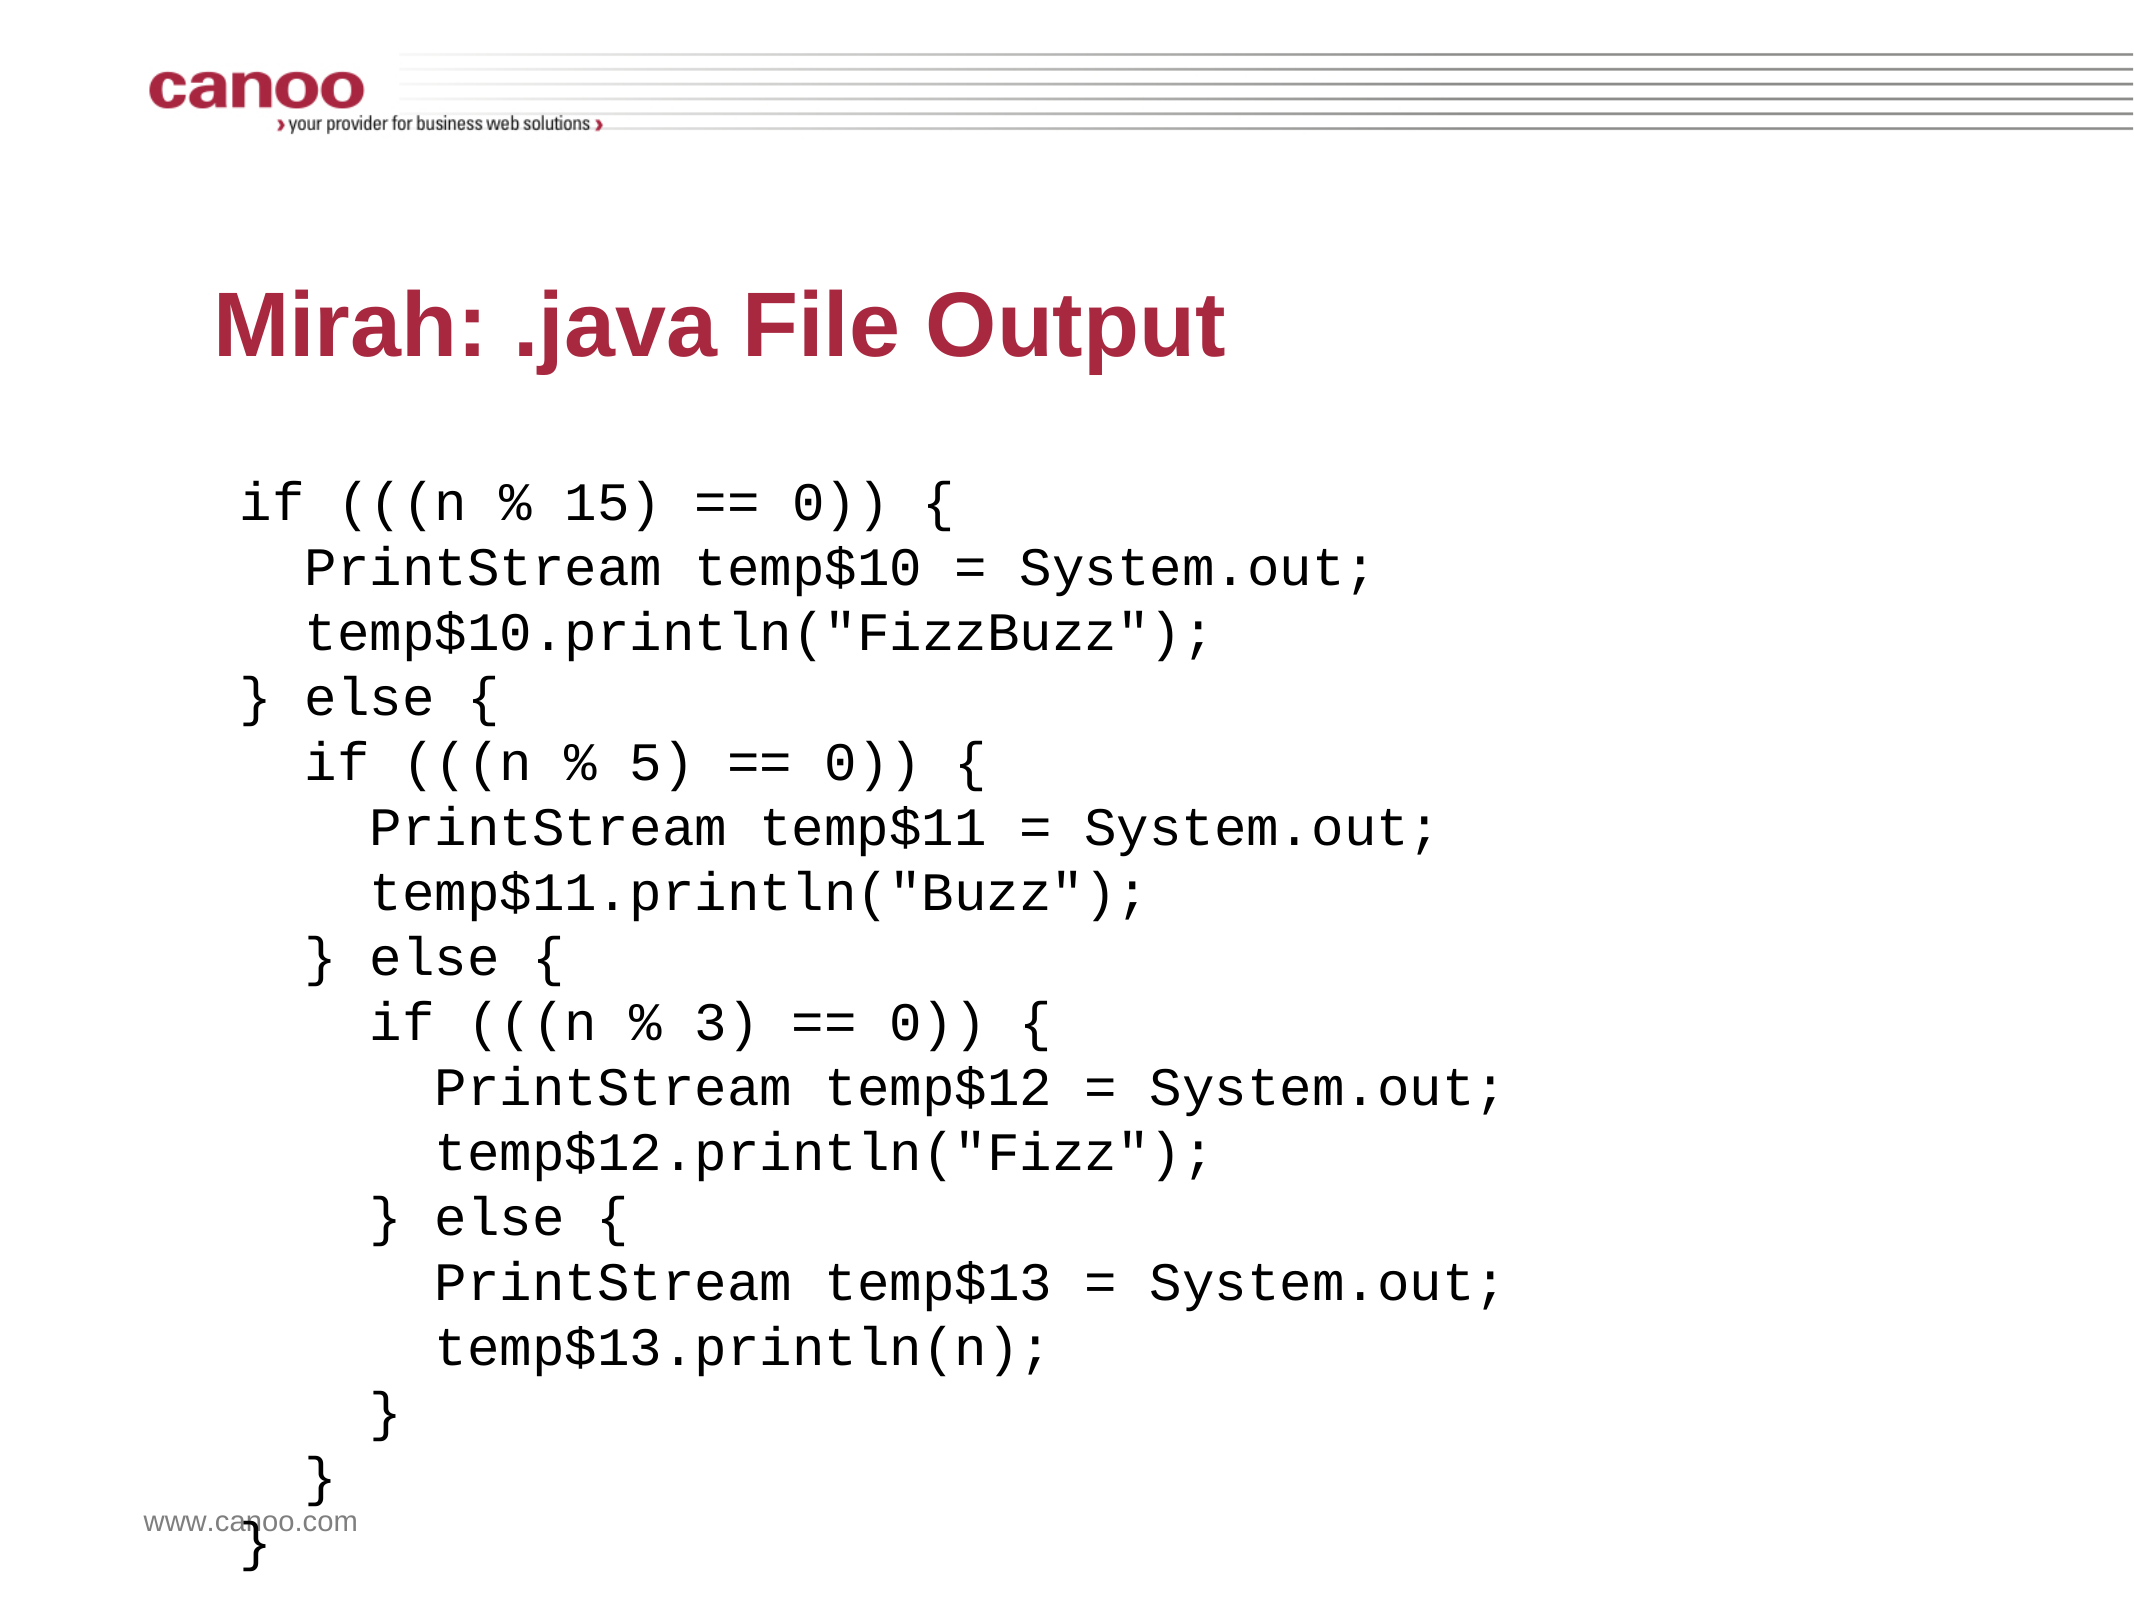

# Mirah: .java File Output
if (((n % 15) == 0)) {
 PrintStream temp$10 = System.out;
 temp$10.println("FizzBuzz");
} else {
 if (((n % 5) == 0)) {
 PrintStream temp$11 = System.out;
 temp$11.println("Buzz");
 } else {
 if (((n % 3) == 0)) {
 PrintStream temp$12 = System.out;
 temp$12.println("Fizz");
 } else {
 PrintStream temp$13 = System.out;
 temp$13.println(n);
 }
 }
}